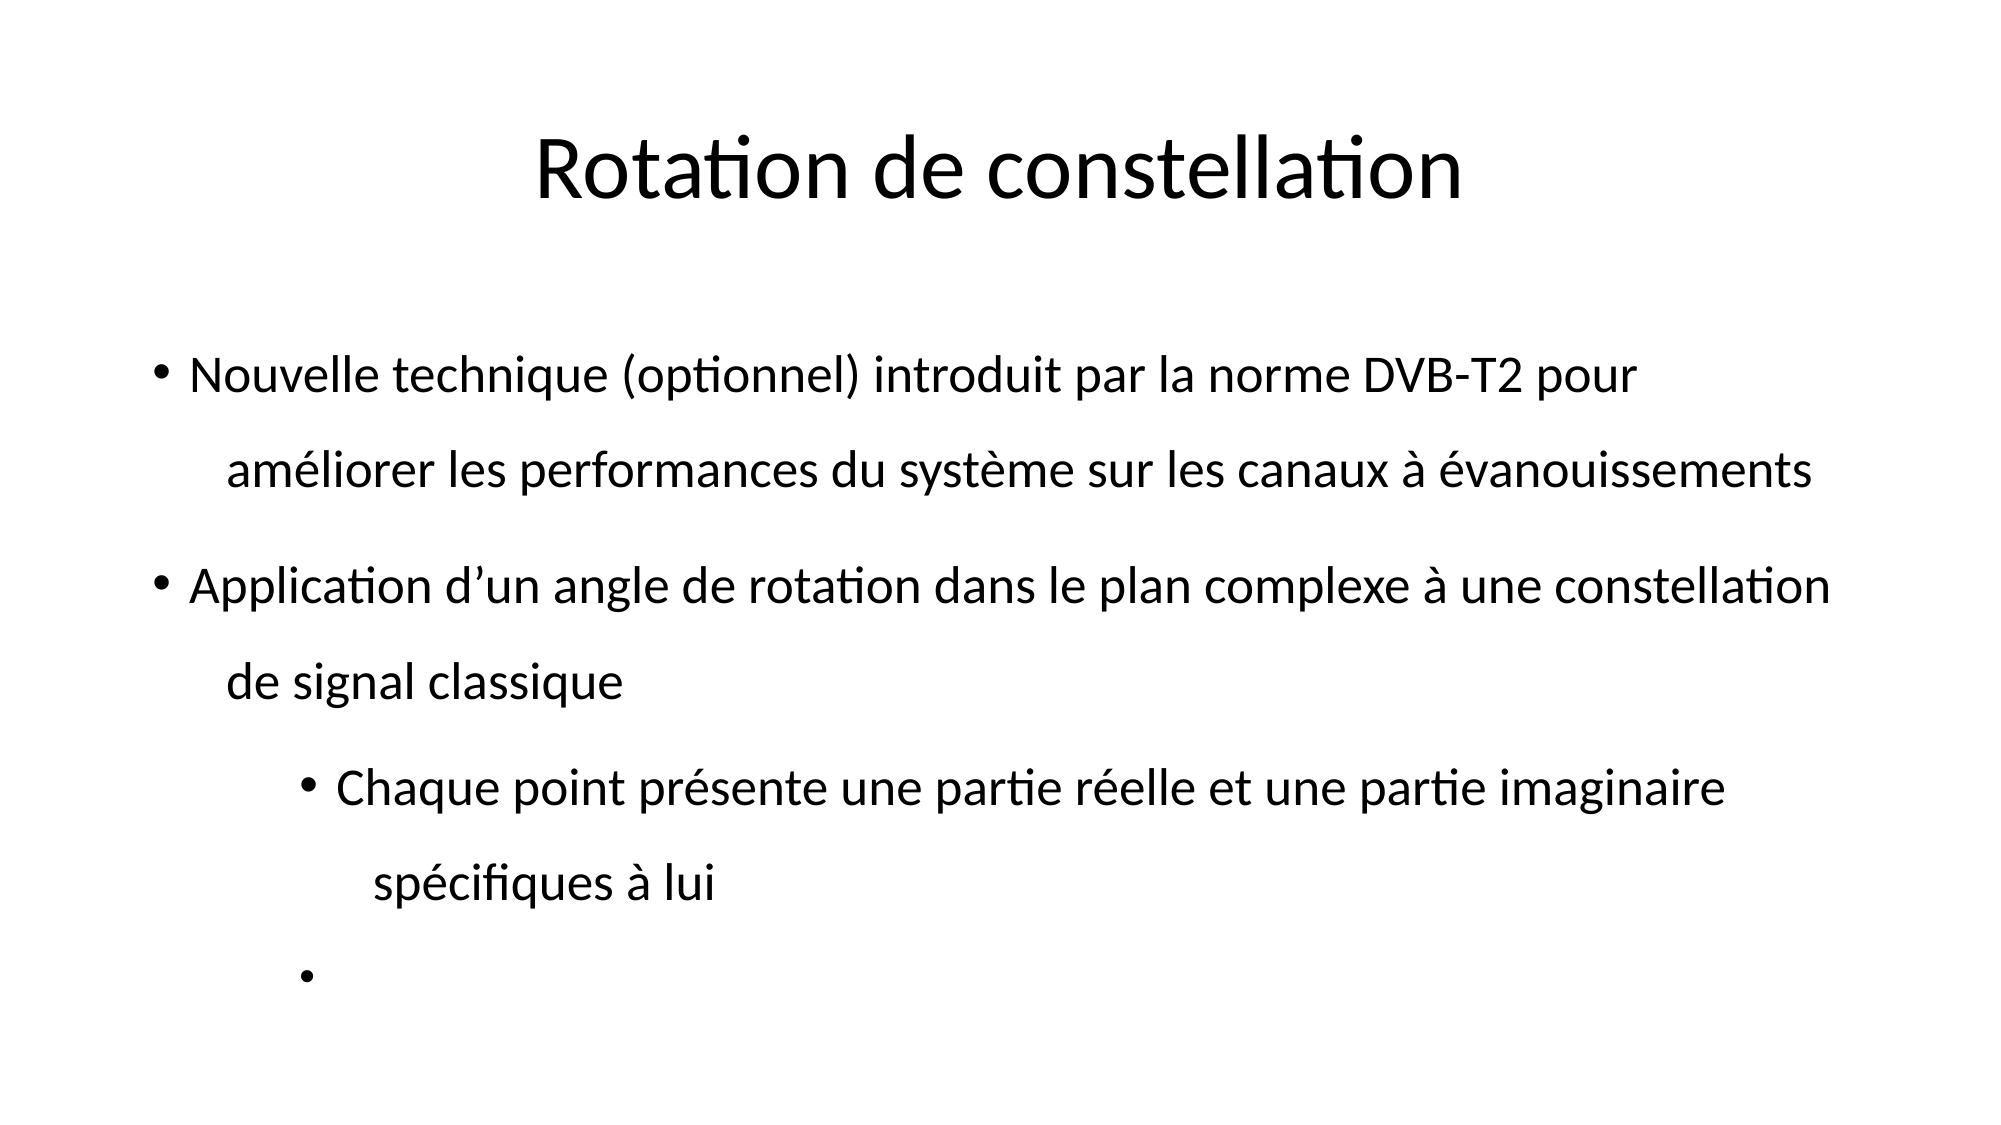

# Rotation de constellation
Nouvelle technique (optionnel) introduit par la norme DVB-T2 pour améliorer les performances du système sur les canaux à évanouissements
Application d’un angle de rotation dans le plan complexe à une constellation de signal classique
Chaque point présente une partie réelle et une partie imaginaire spécifiques à lui